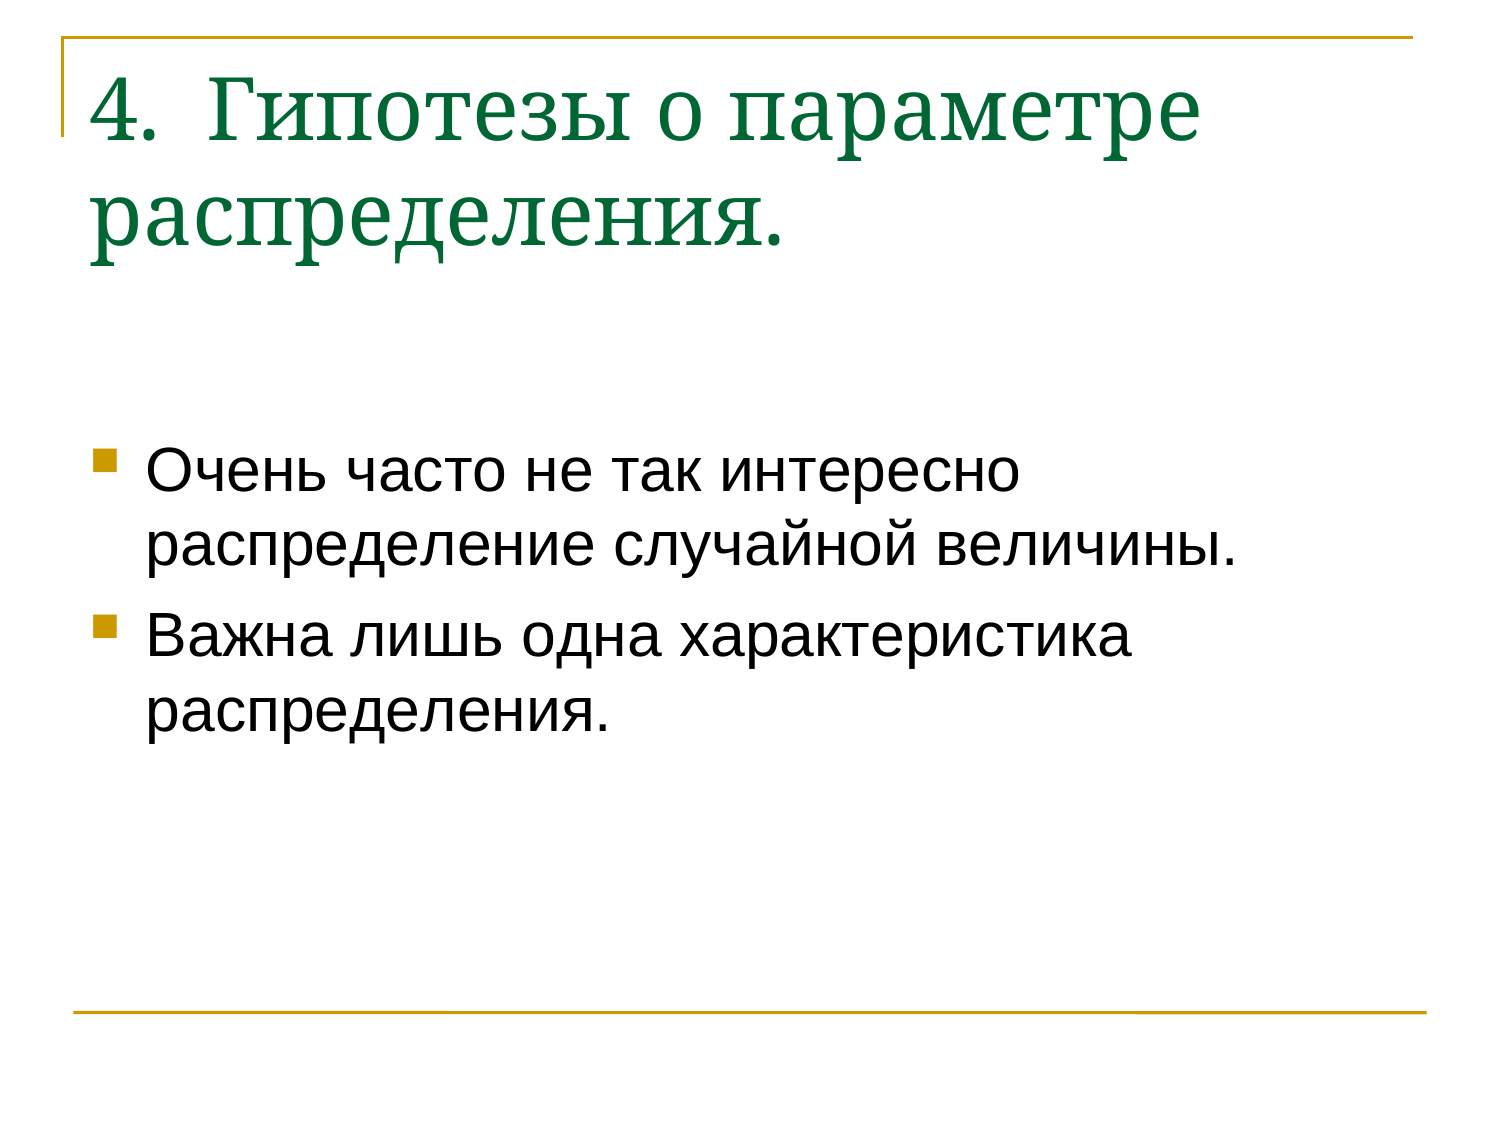

# 4. Гипотезы о параметре распределения.
Очень часто не так интересно распределение случайной величины.
Важна лишь одна характеристика распределения.